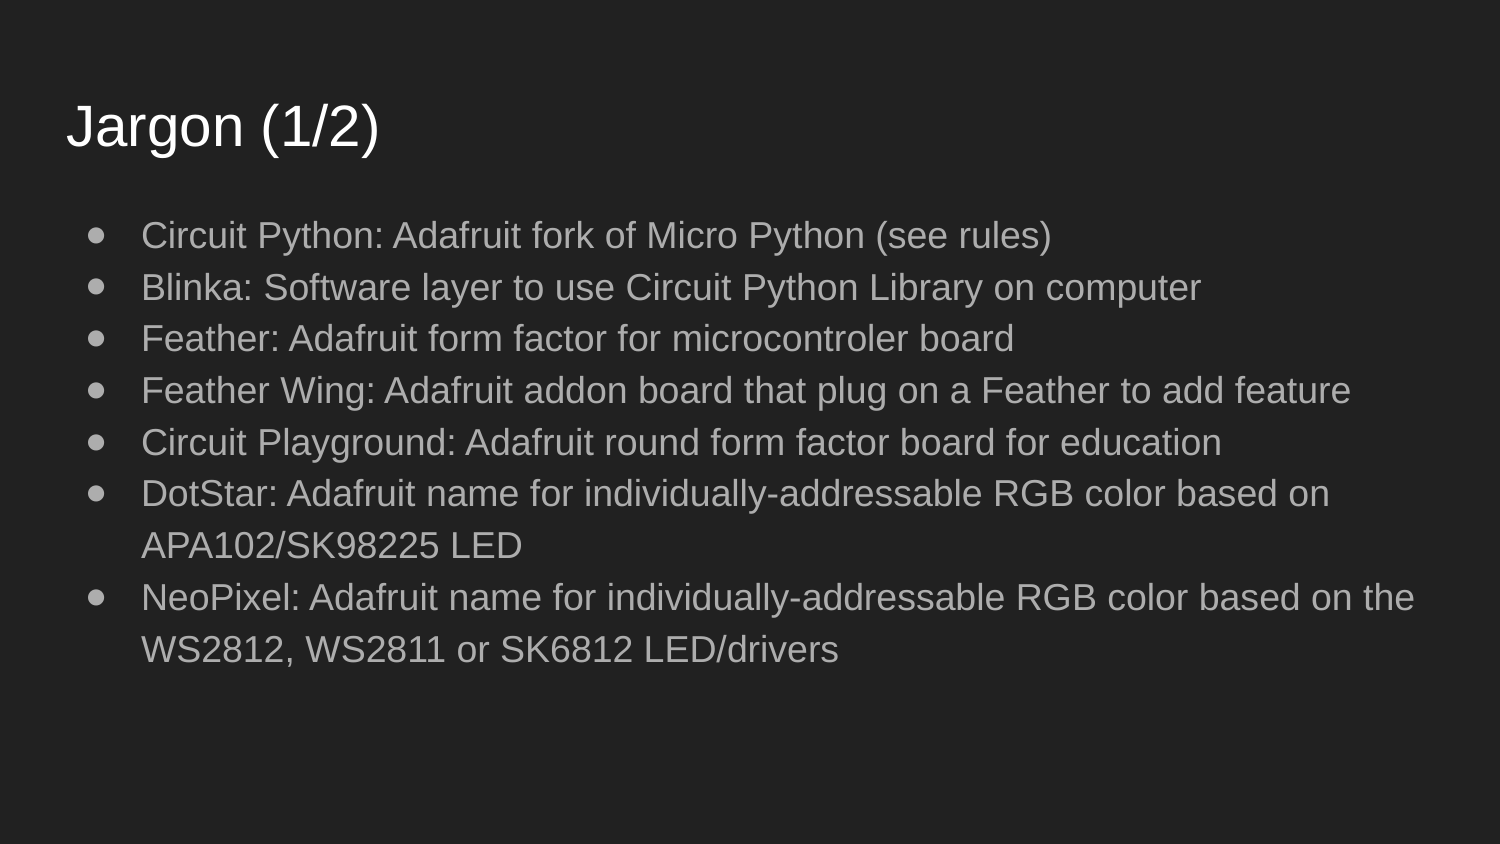

# Jargon (1/2)
Circuit Python: Adafruit fork of Micro Python (see rules)
Blinka: Software layer to use Circuit Python Library on computer
Feather: Adafruit form factor for microcontroler board
Feather Wing: Adafruit addon board that plug on a Feather to add feature
Circuit Playground: Adafruit round form factor board for education
DotStar: Adafruit name for individually-addressable RGB color based on APA102/SK98225 LED
NeoPixel: Adafruit name for individually-addressable RGB color based on the WS2812, WS2811 or SK6812 LED/drivers